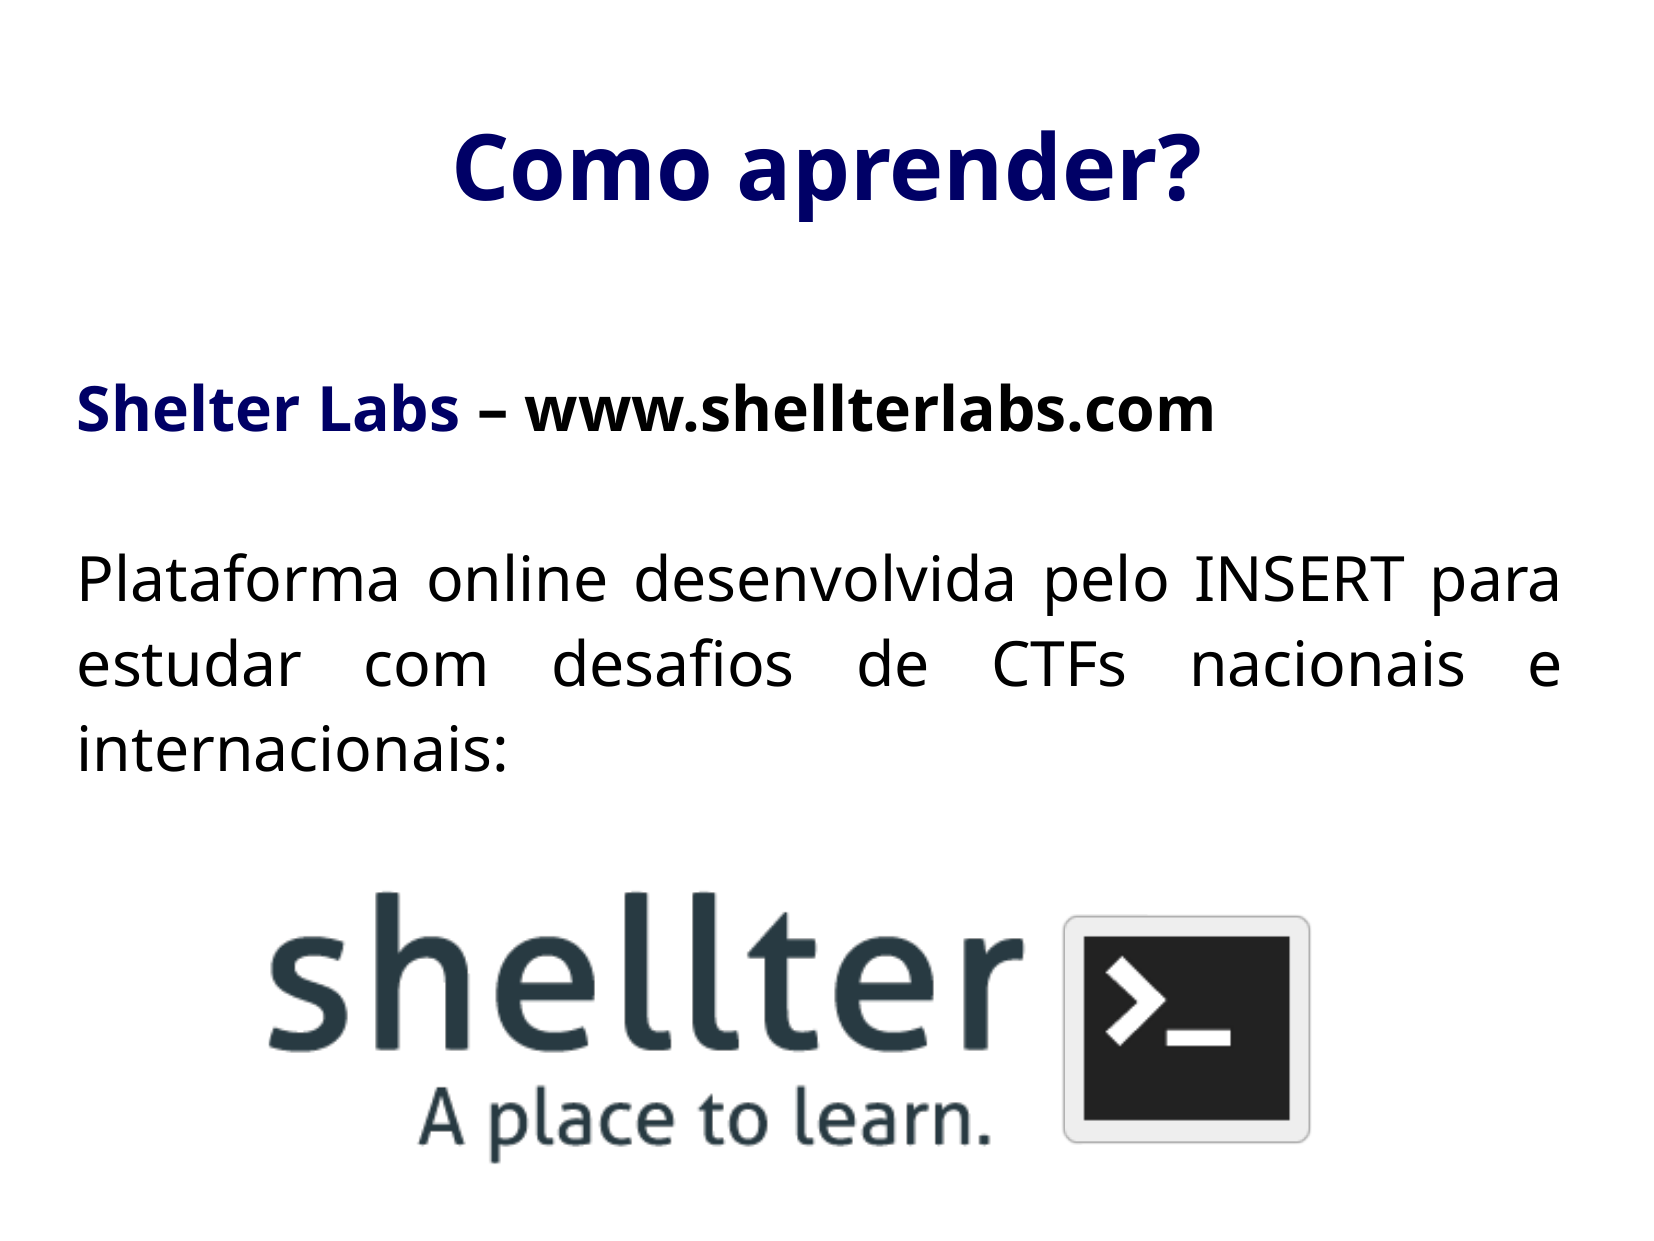

# Como aprender?
Shelter Labs – www.shellterlabs.com
Plataforma online desenvolvida pelo INSERT para estudar com desafios de CTFs nacionais e internacionais: